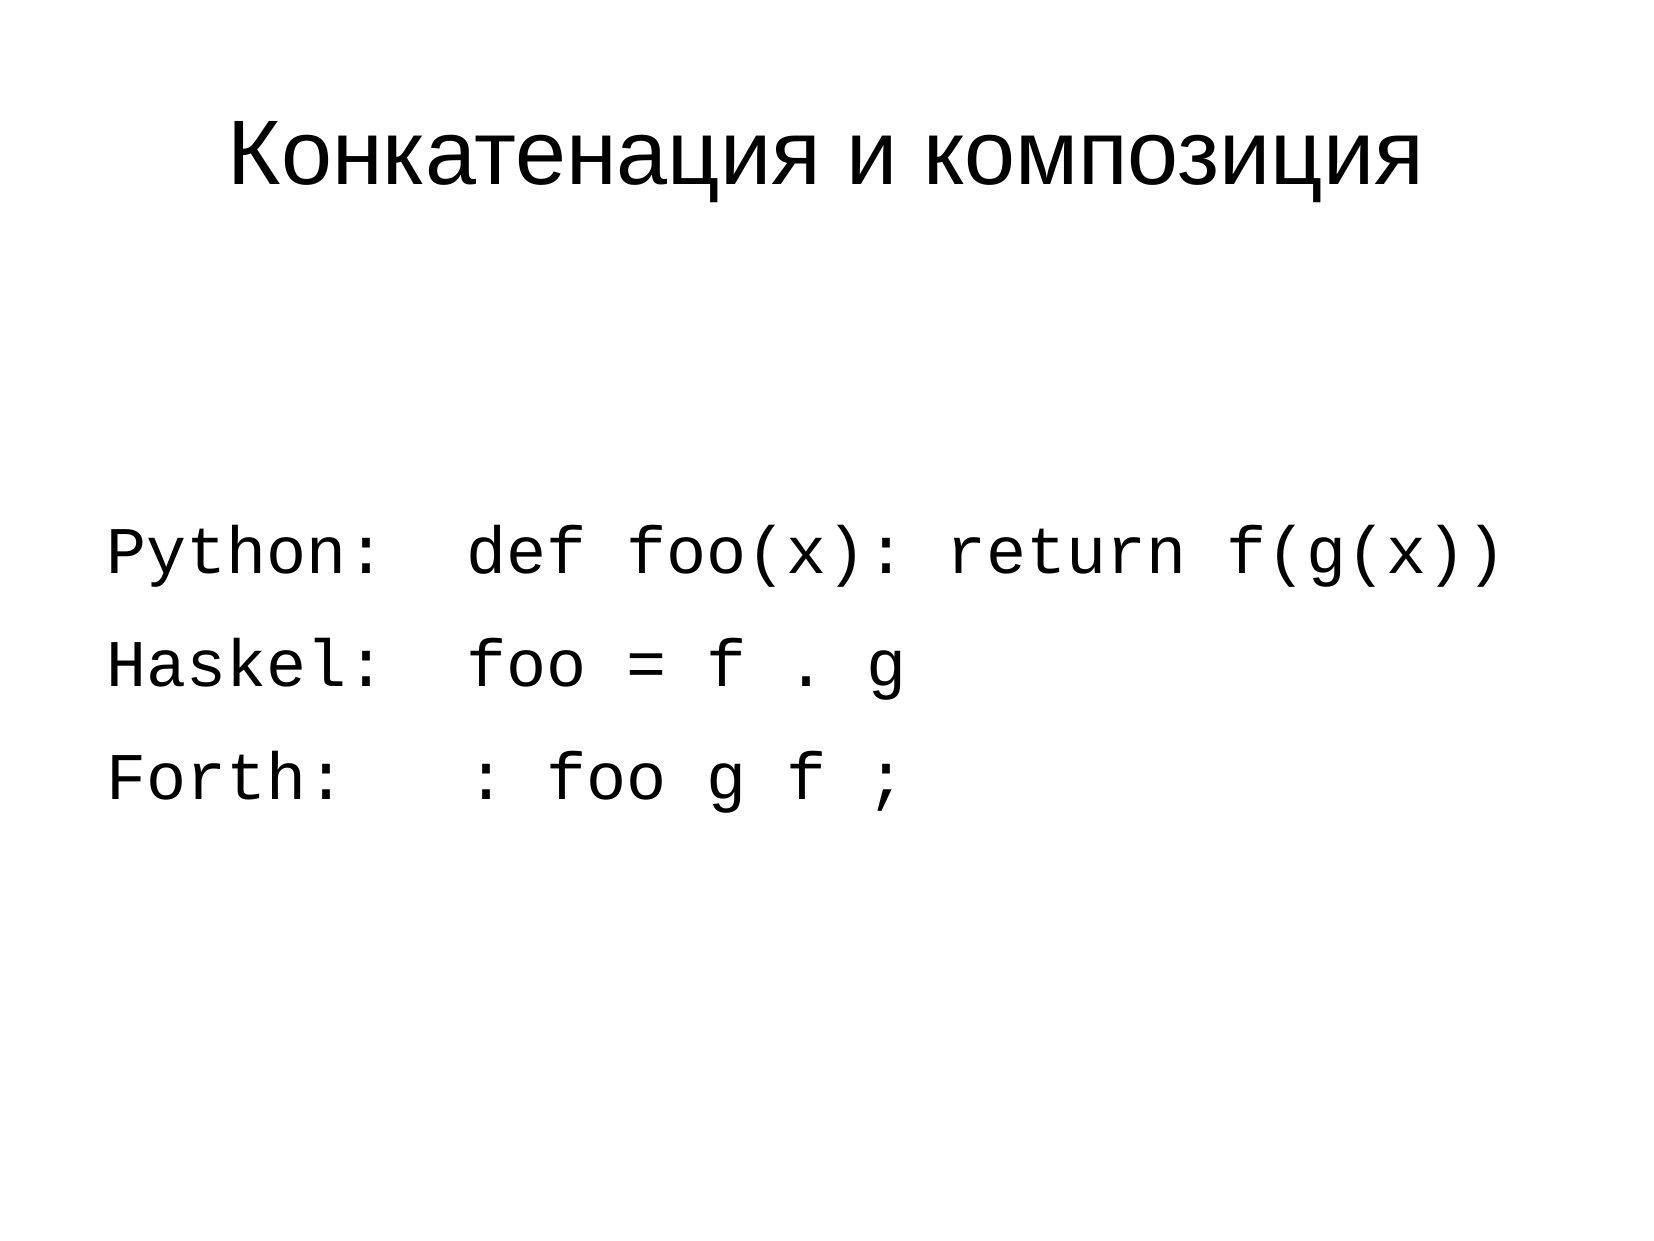

# Конкатенация и композиция
Python: def foo(x): return f(g(x))
Haskel: foo = f . g
Forth: : foo g f ;